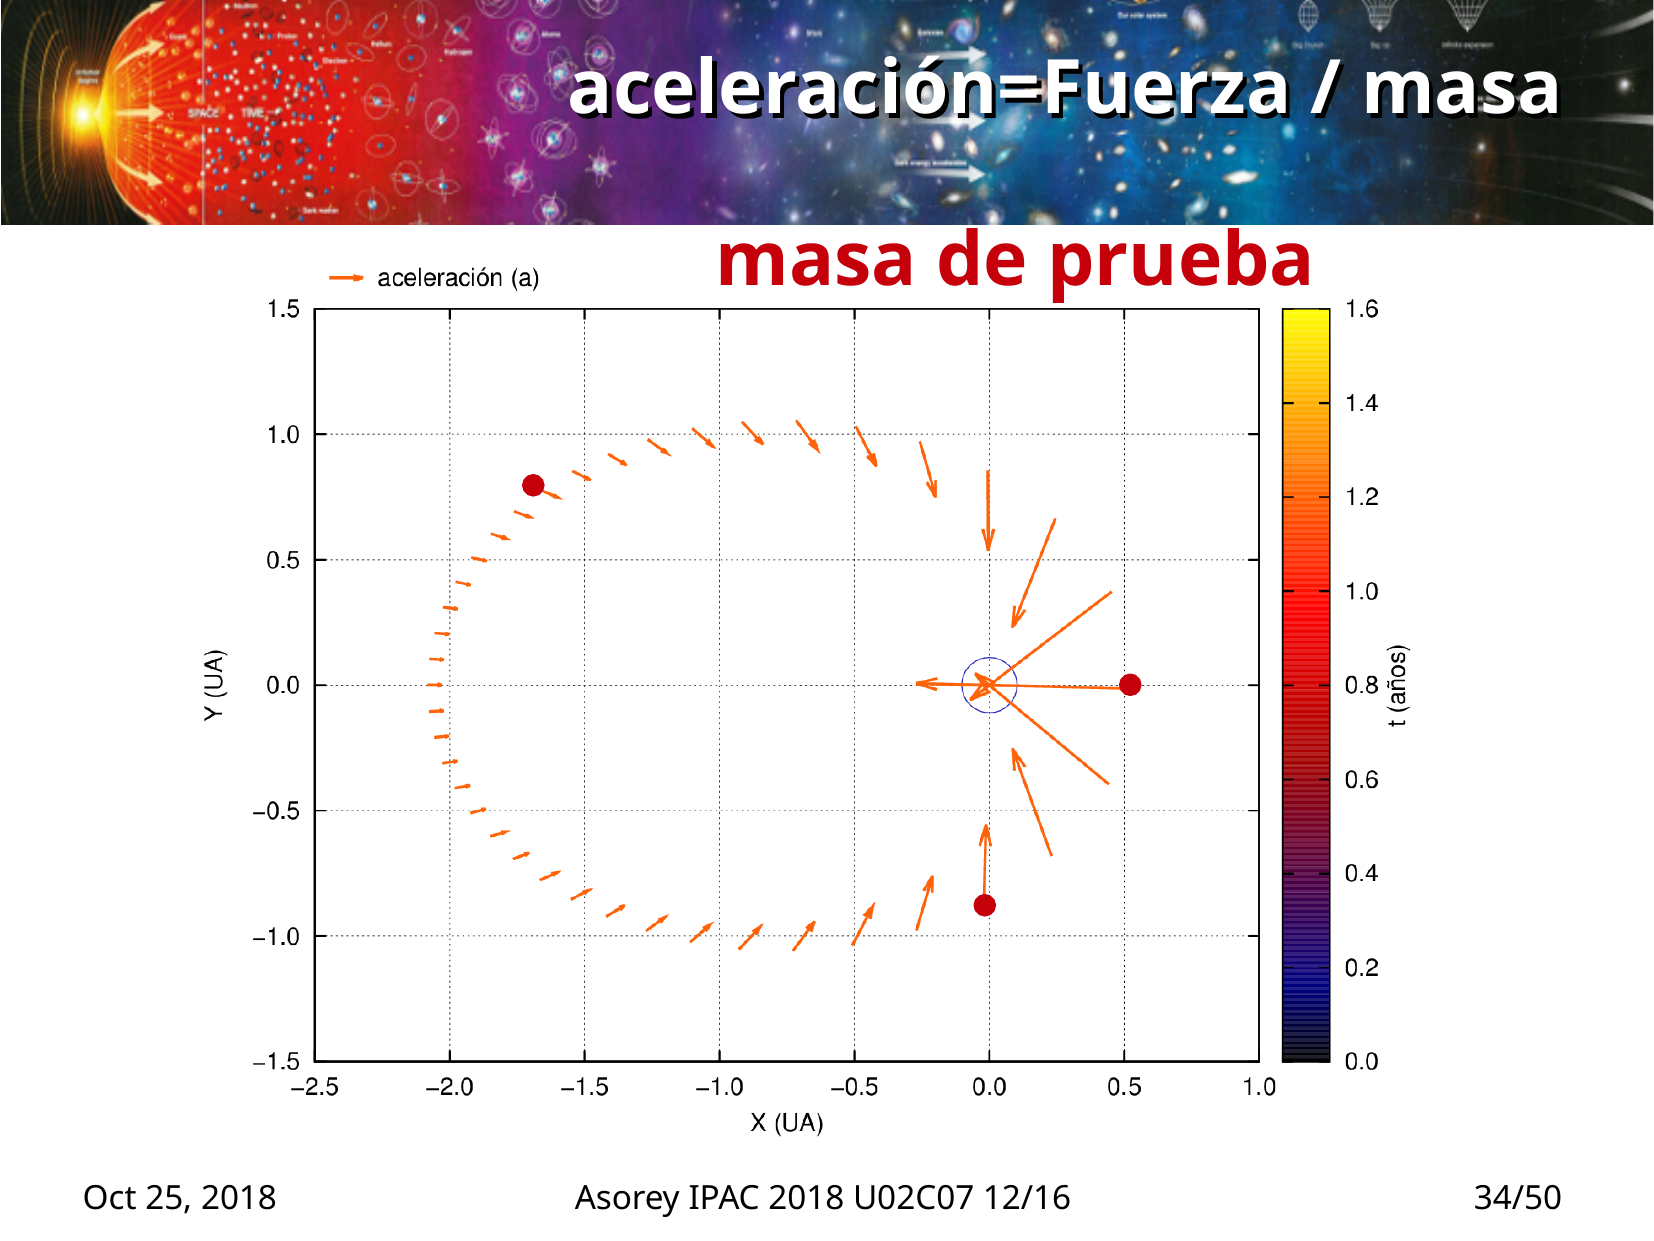

# aceleración=Fuerza / masa
masa de prueba
Oct 25, 2018
Asorey IPAC 2018 U02C07 12/16
34